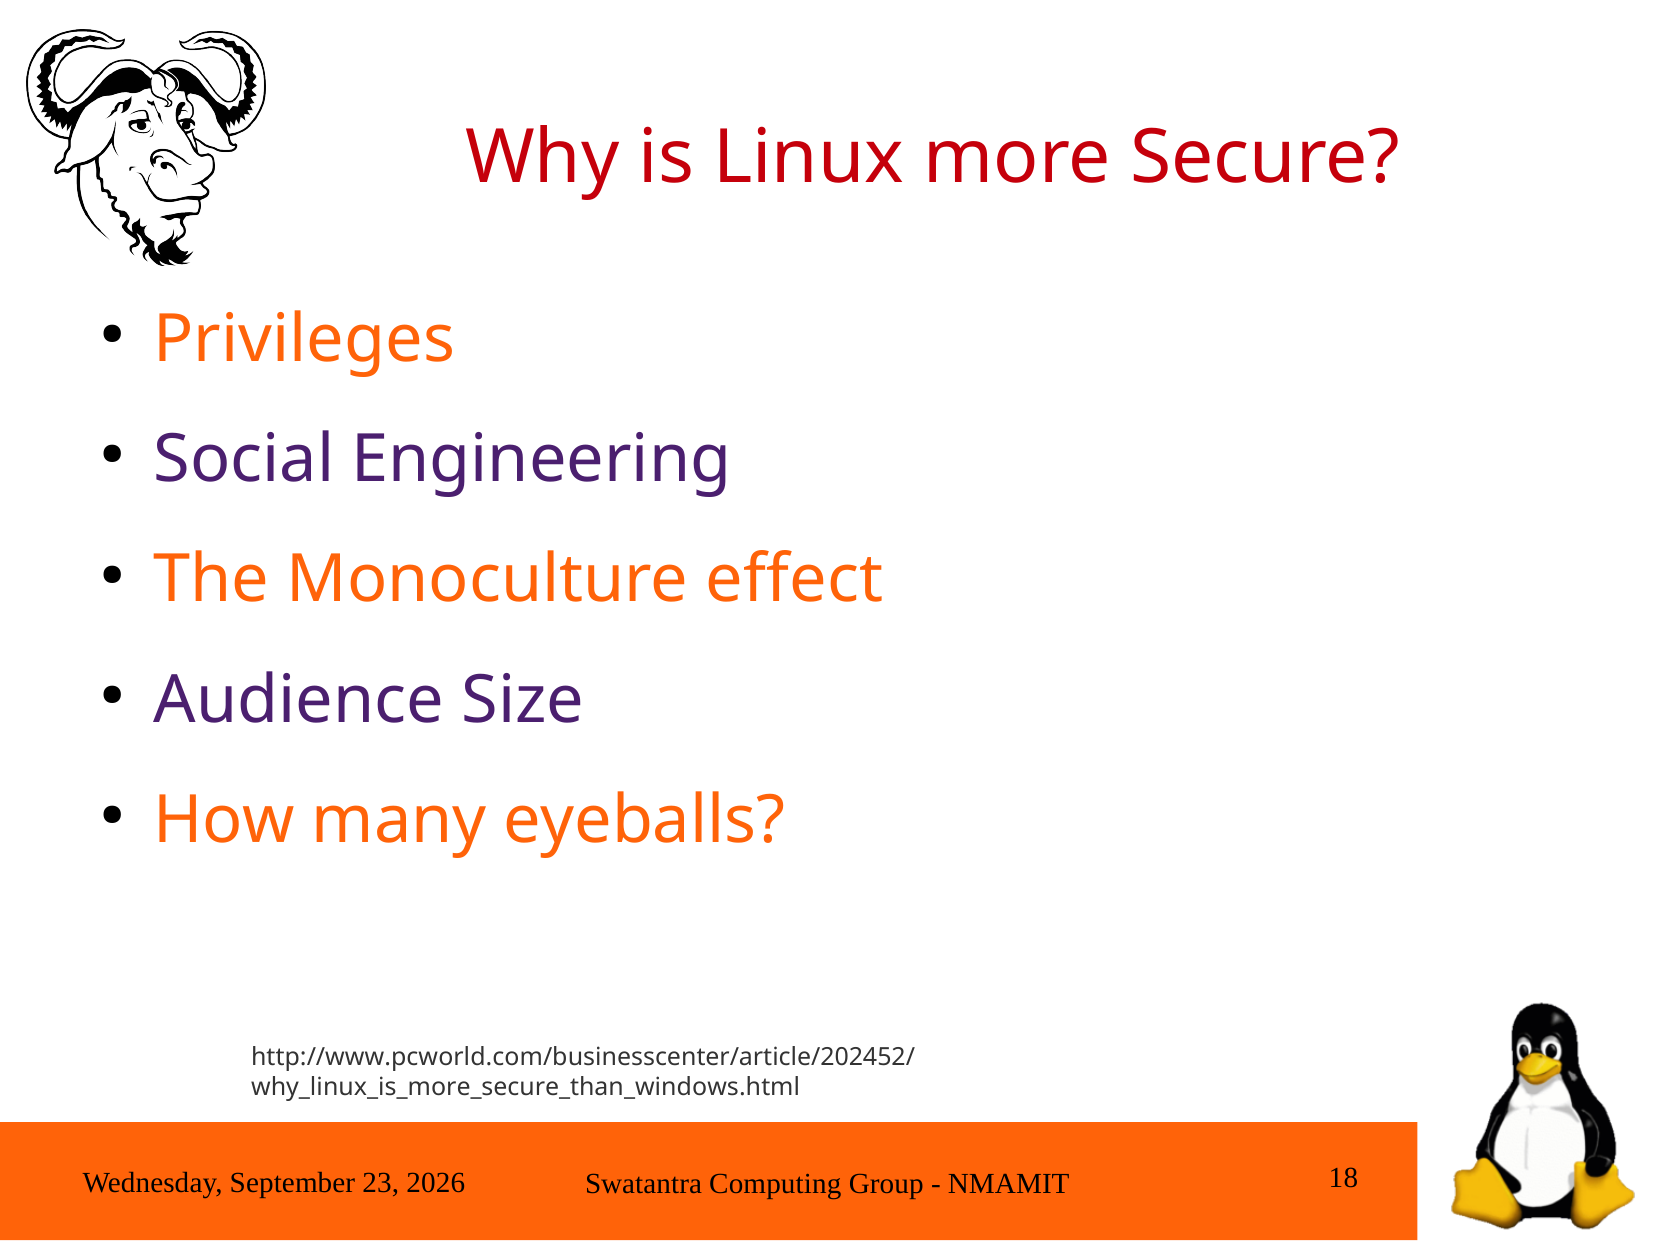

# Why is Linux more Secure?
Privileges
Social Engineering
The Monoculture effect
Audience Size
How many eyeballs?
http://www.pcworld.com/businesscenter/article/202452/why_linux_is_more_secure_than_windows.html
18
Swatantra Computing Group - NMAMIT